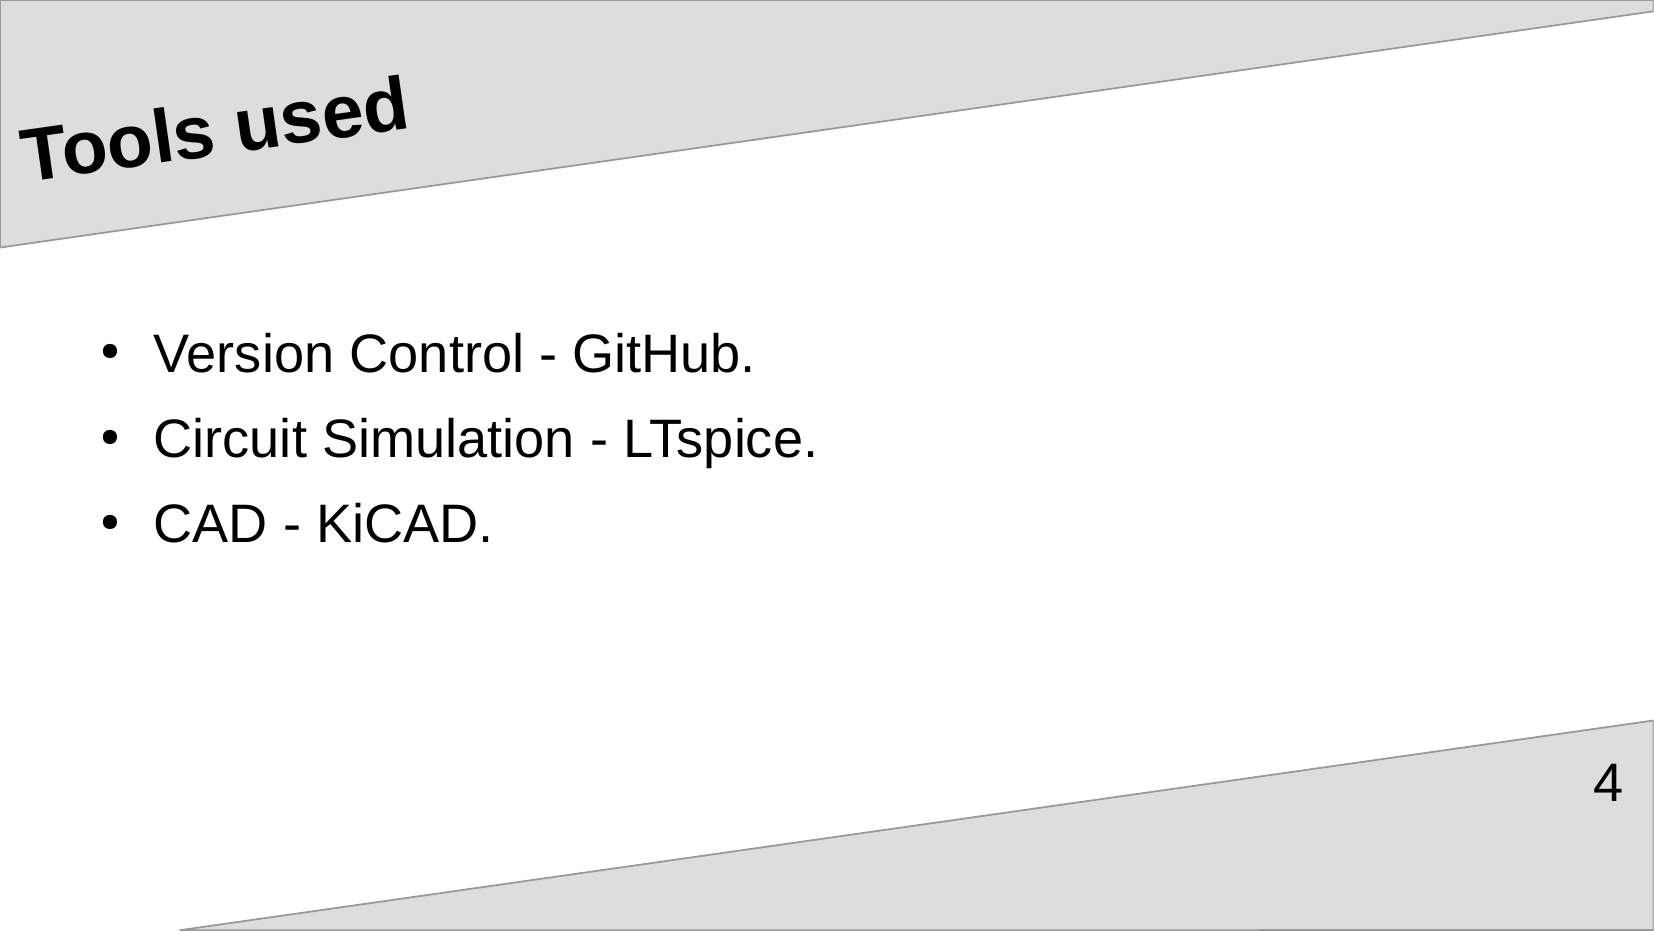

# Tools used
Version Control - GitHub.
Circuit Simulation - LTspice.
CAD - KiCAD.
4